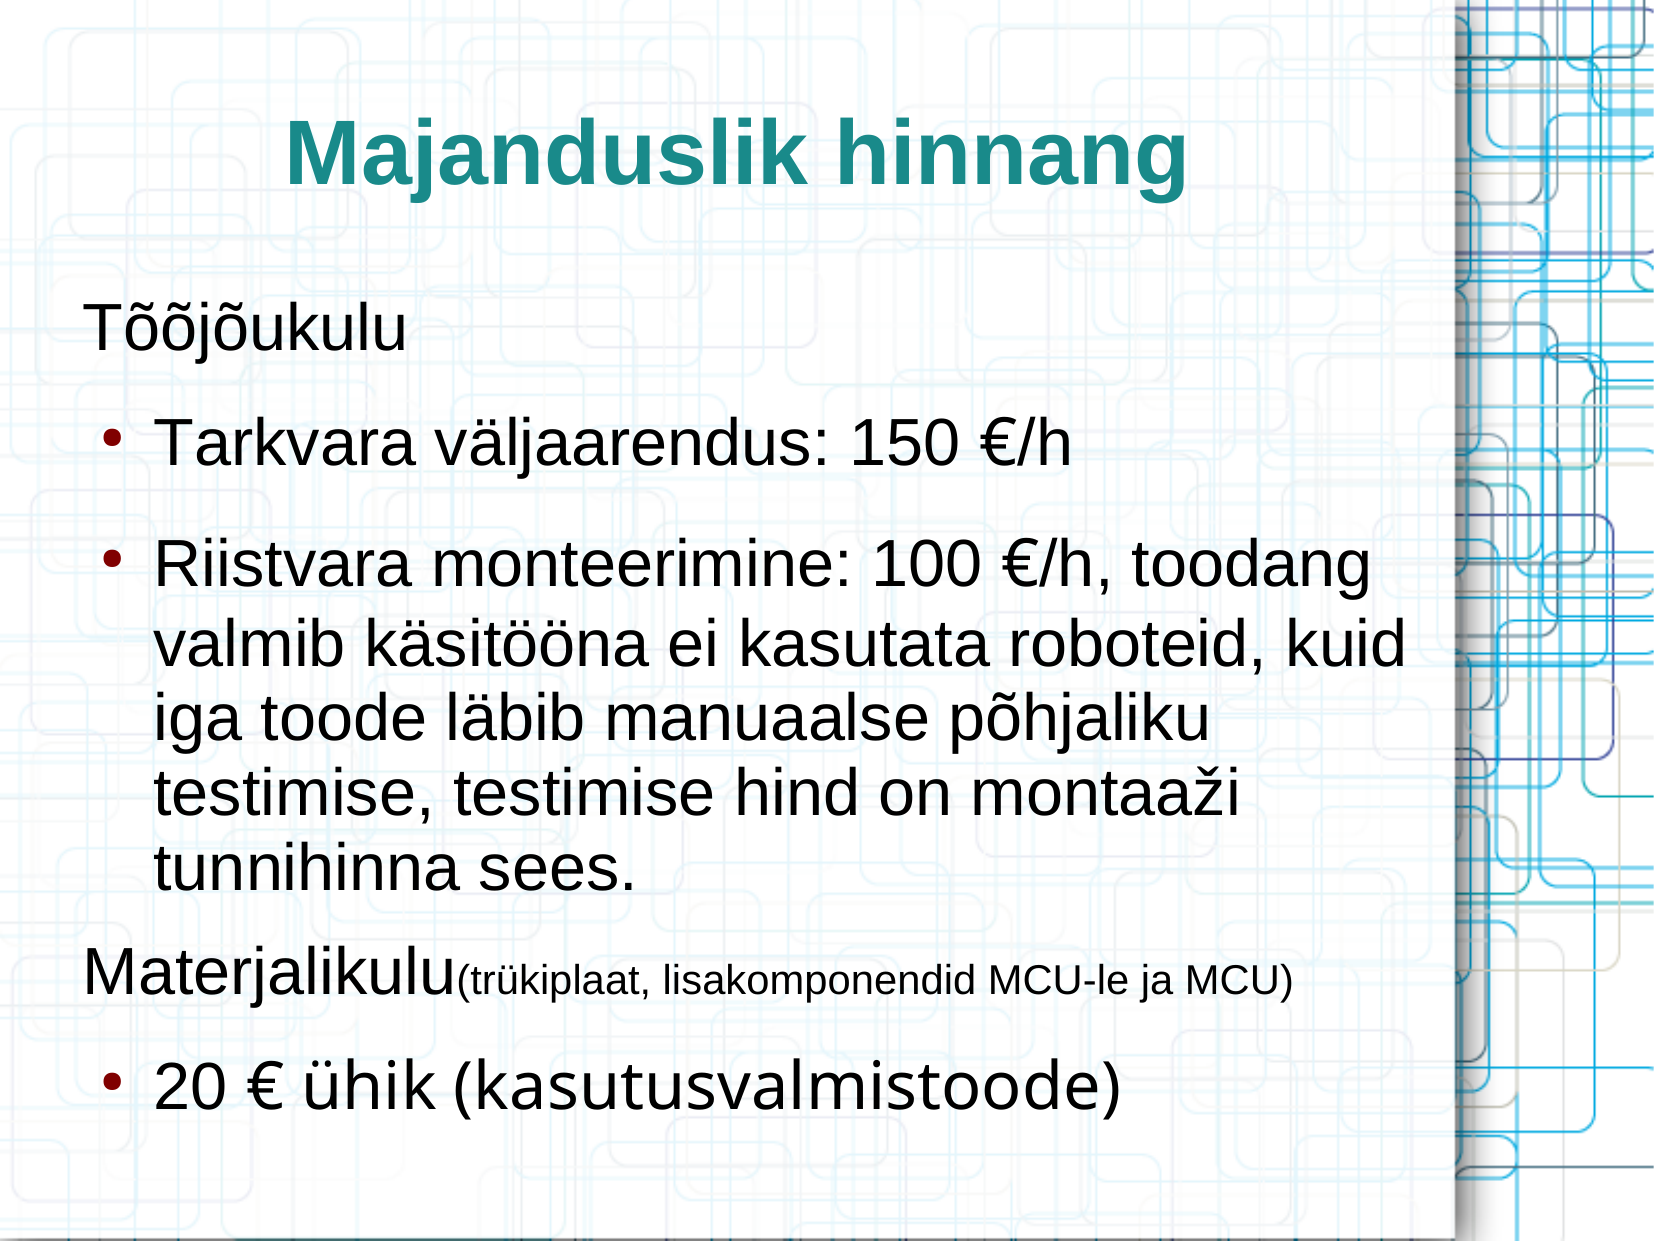

# Majanduslik hinnang
Tõõjõukulu
Tarkvara väljaarendus: 150 €/h
Riistvara monteerimine: 100 €/h, toodang valmib käsitööna ei kasutata roboteid, kuid iga toode läbib manuaalse põhjaliku testimise, testimise hind on montaaži tunnihinna sees.
Materjalikulu(trükiplaat, lisakomponendid MCU-le ja MCU)
20 € ühik (kasutusvalmistoode)